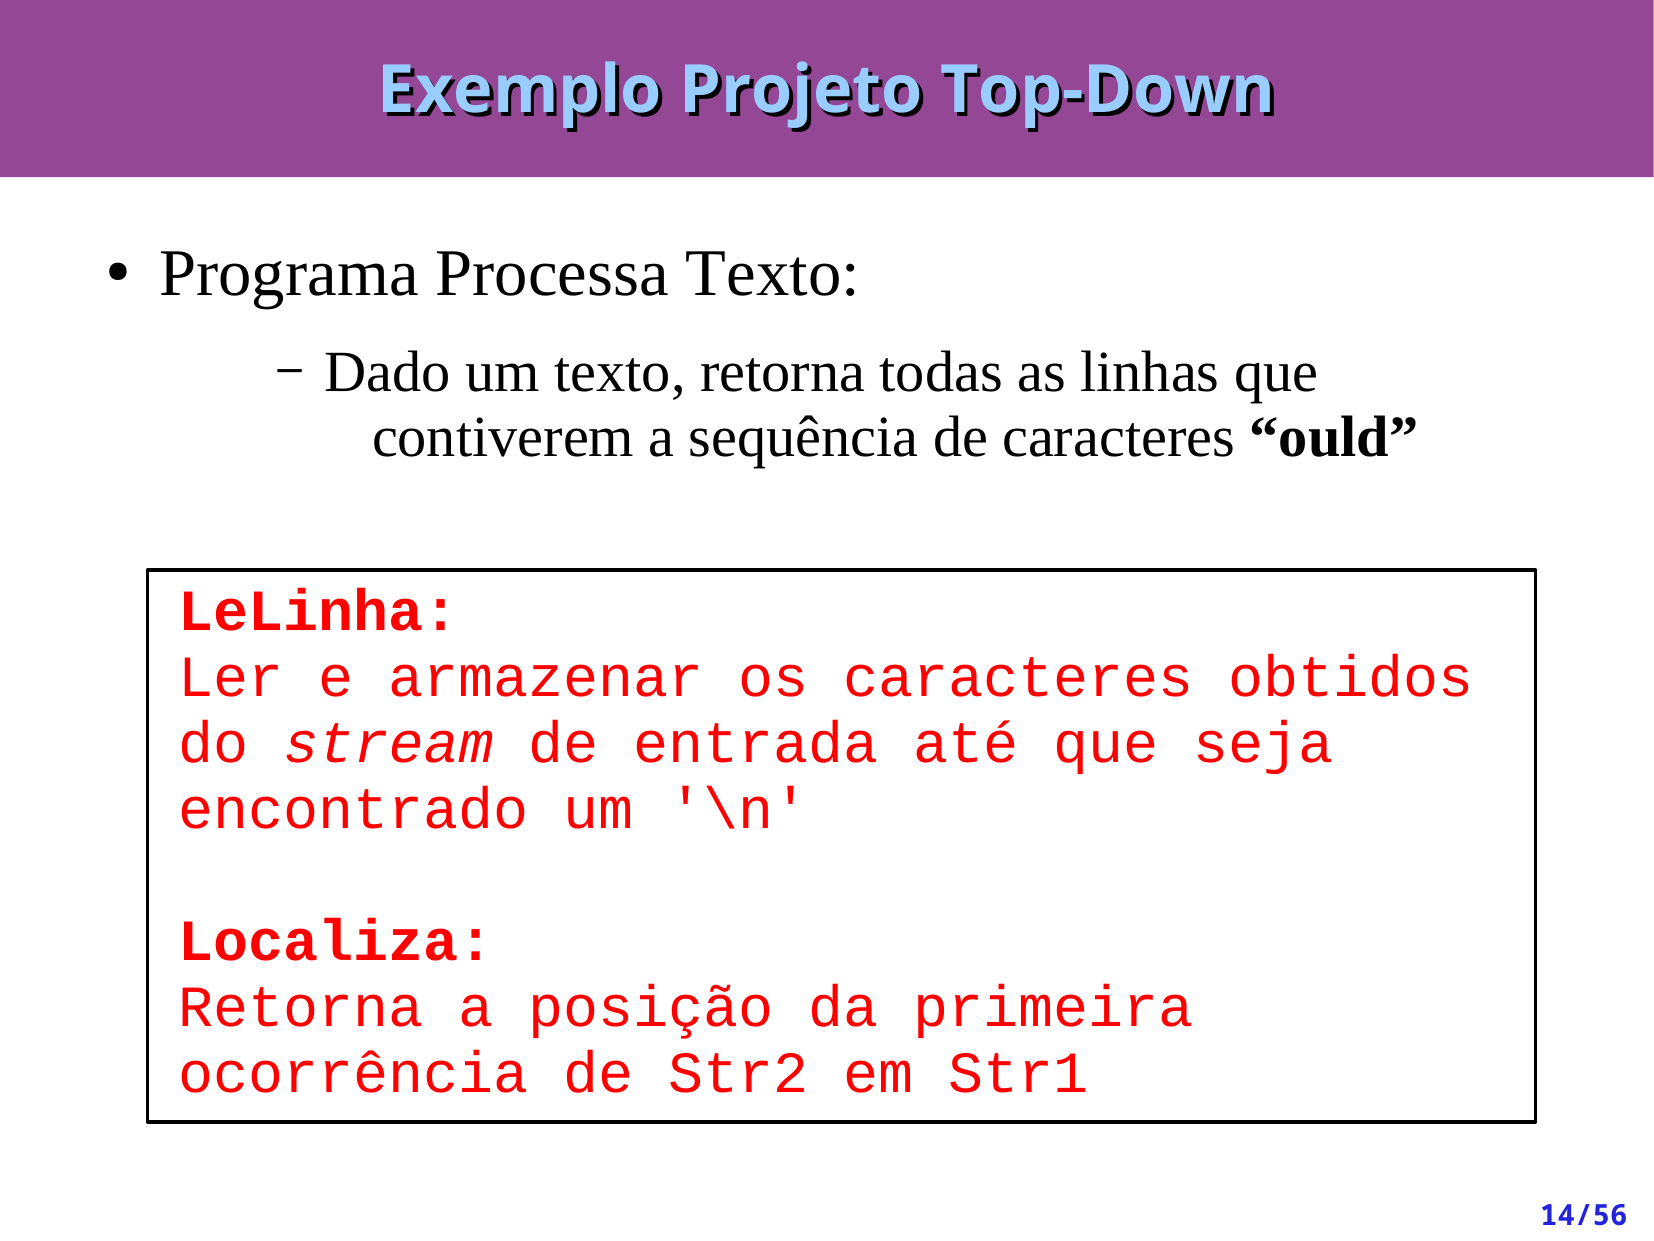

# Exemplo Projeto Top-Down
Programa Processa Texto:
Dado um texto, retorna todas as linhas que contiverem a sequência de caracteres “ould”
LeLinha:
Ler e armazenar os caracteres obtidos do stream de entrada até que seja encontrado um '\n'
Localiza:
Retorna a posição da primeira ocorrência de Str2 em Str1
14